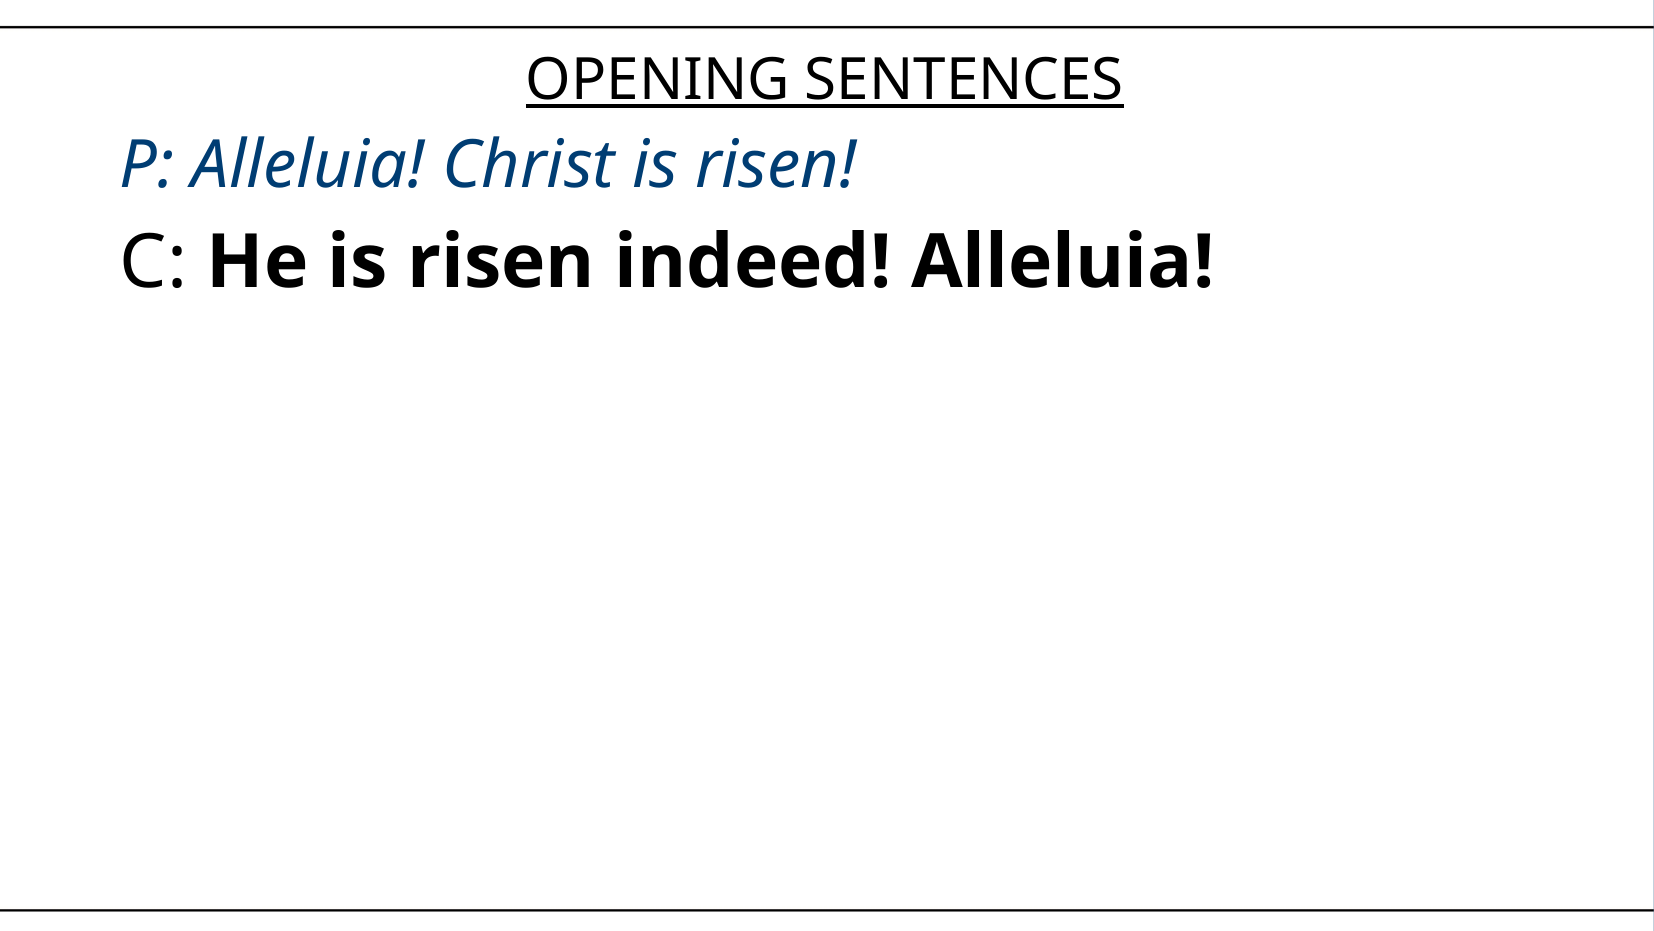

OPENING SENTENCES
P: Alleluia! Christ is risen!
C: He is risen indeed! Alleluia!